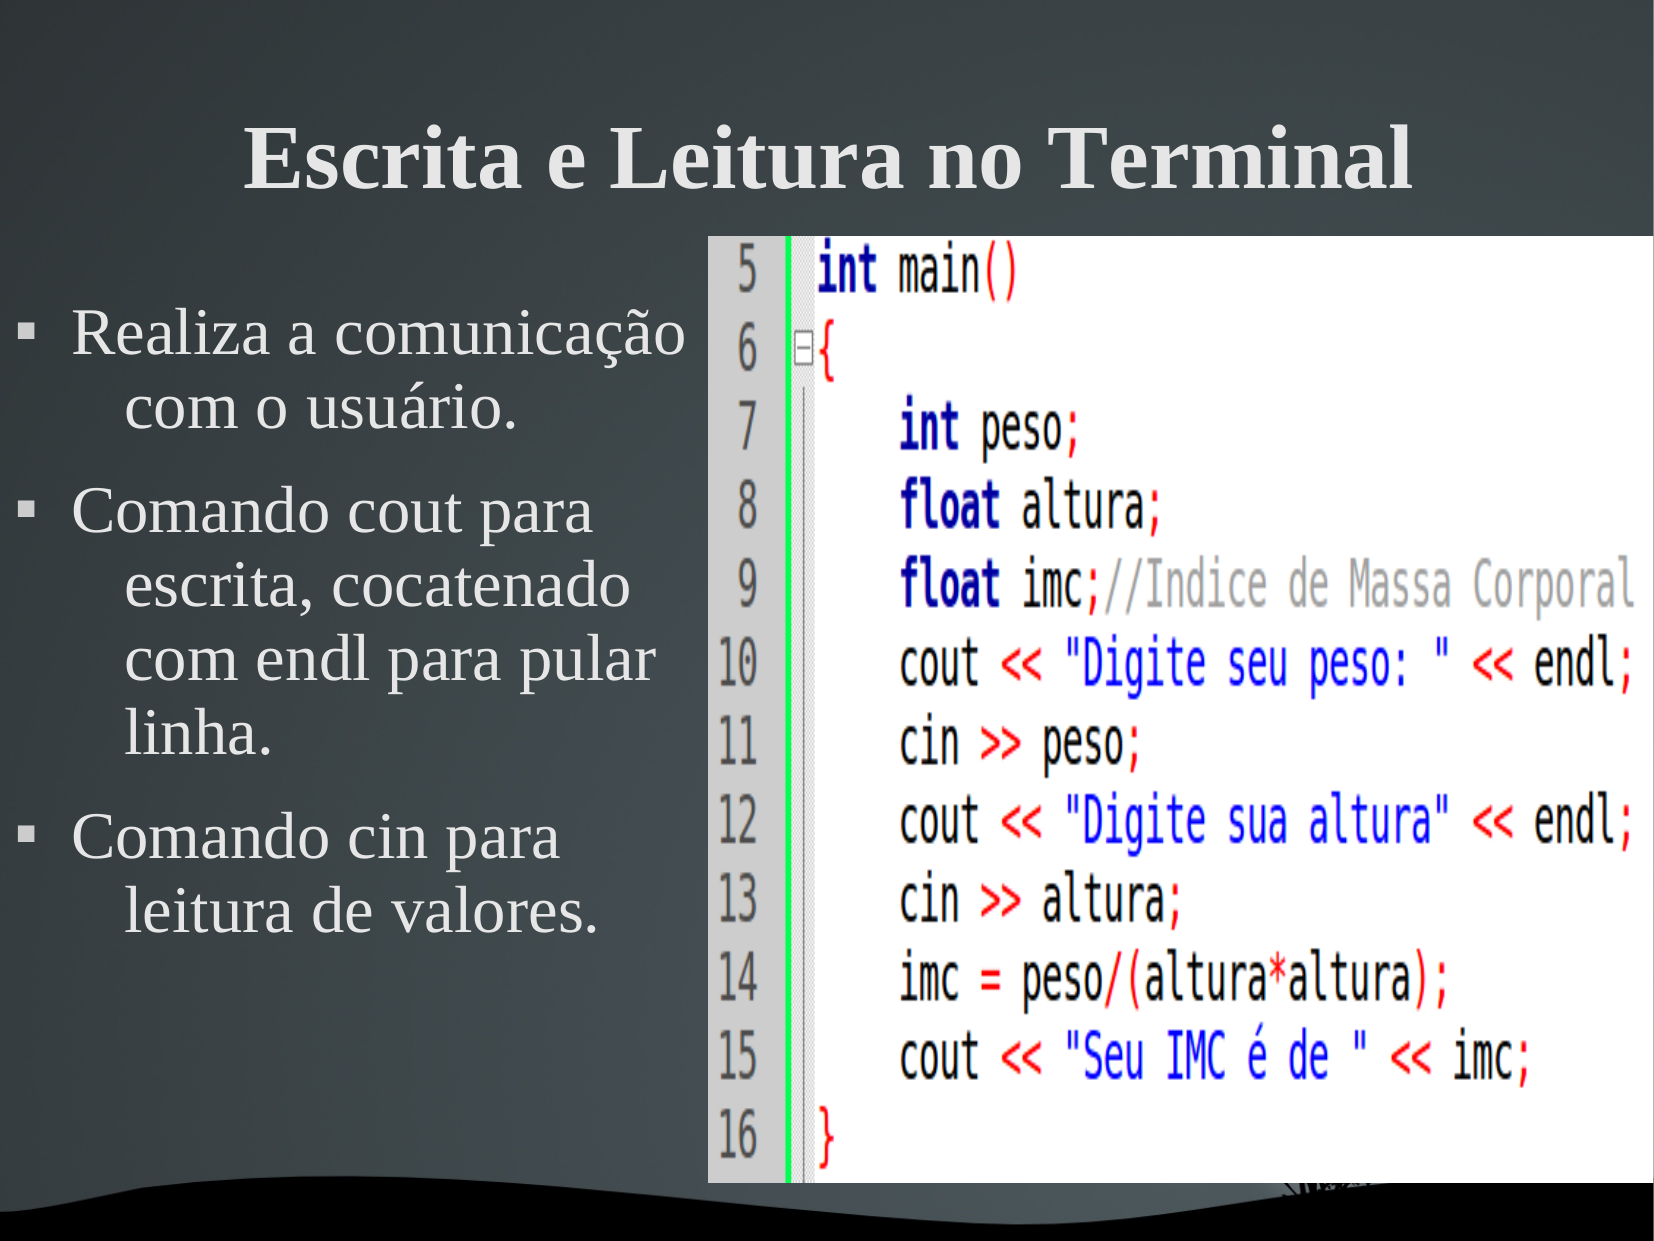

# Escrita e Leitura no Terminal
Realiza a comunicação com o usuário.
Comando cout para escrita, cocatenado com endl para pular linha.
Comando cin para leitura de valores.